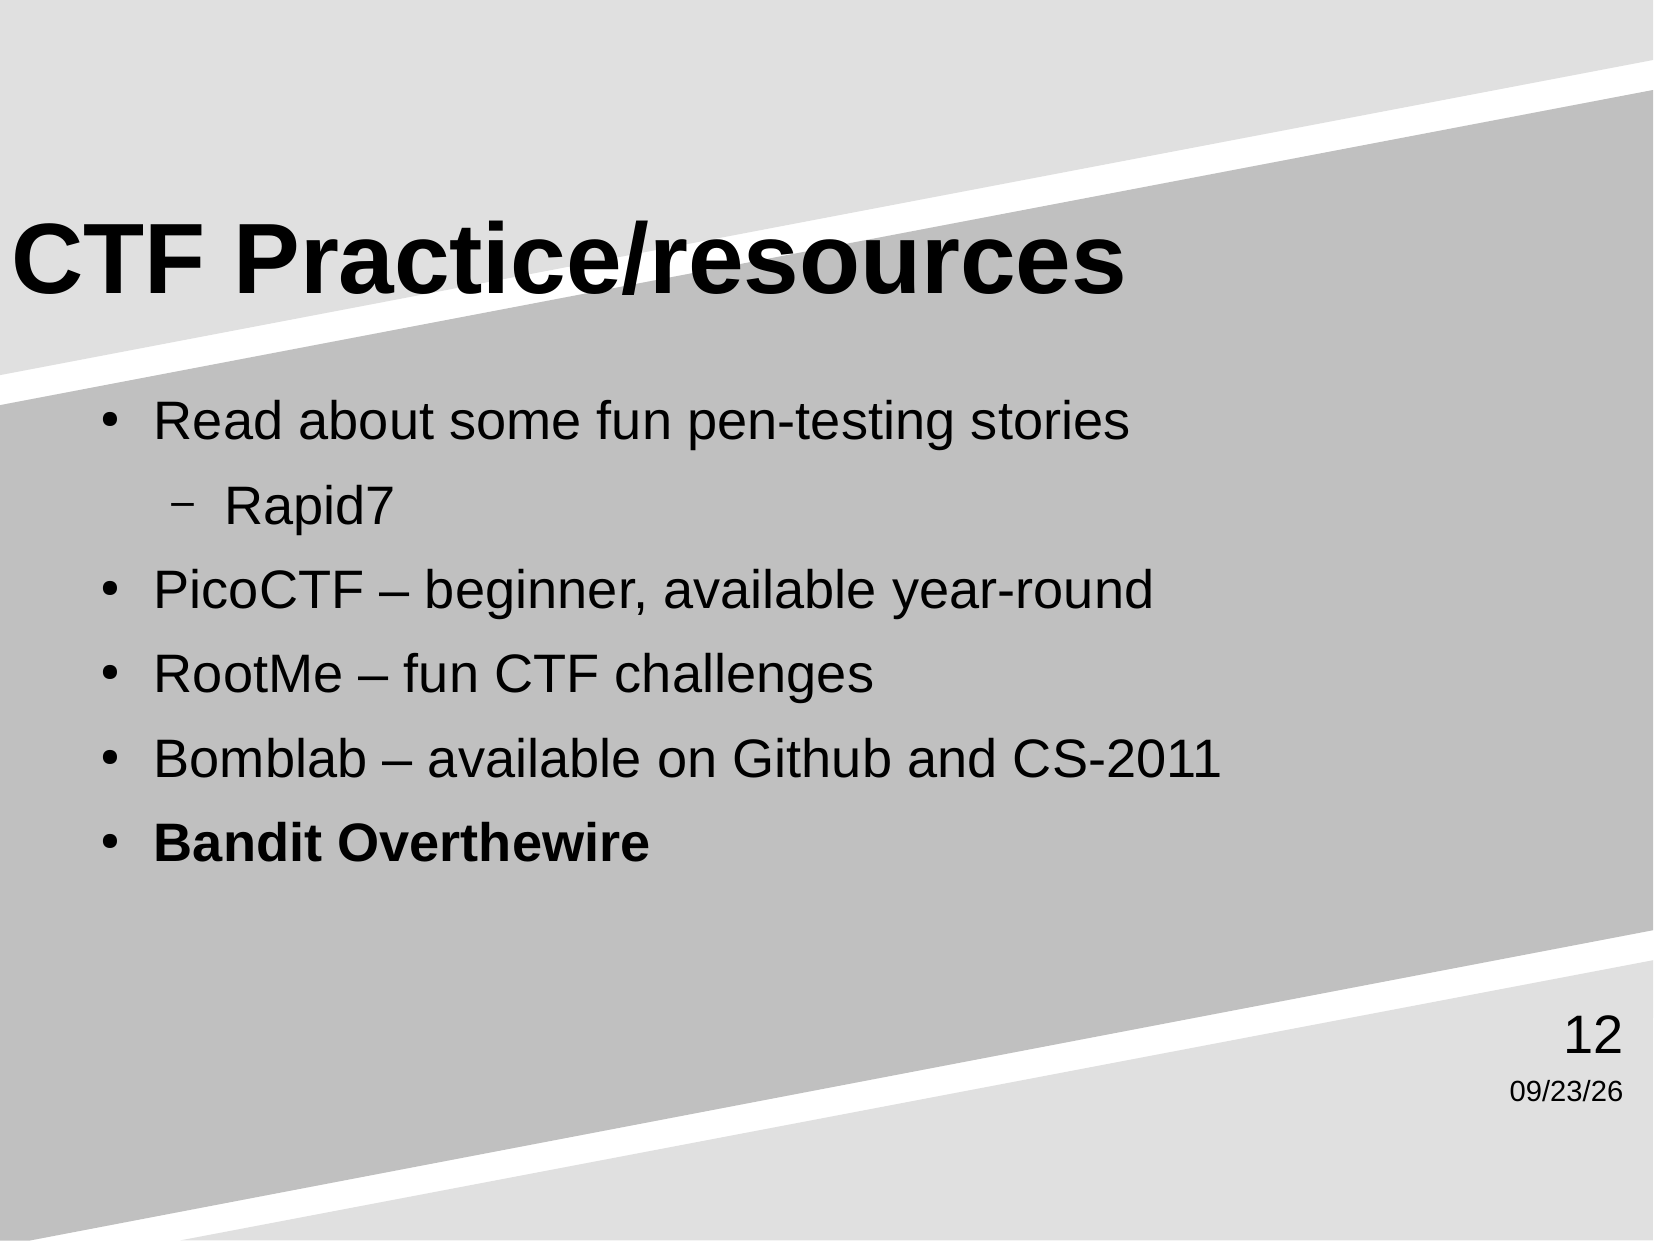

# CTF Practice/resources
Read about some fun pen-testing stories
Rapid7
PicoCTF – beginner, available year-round
RootMe – fun CTF challenges
Bomblab – available on Github and CS-2011
Bandit Overthewire
12